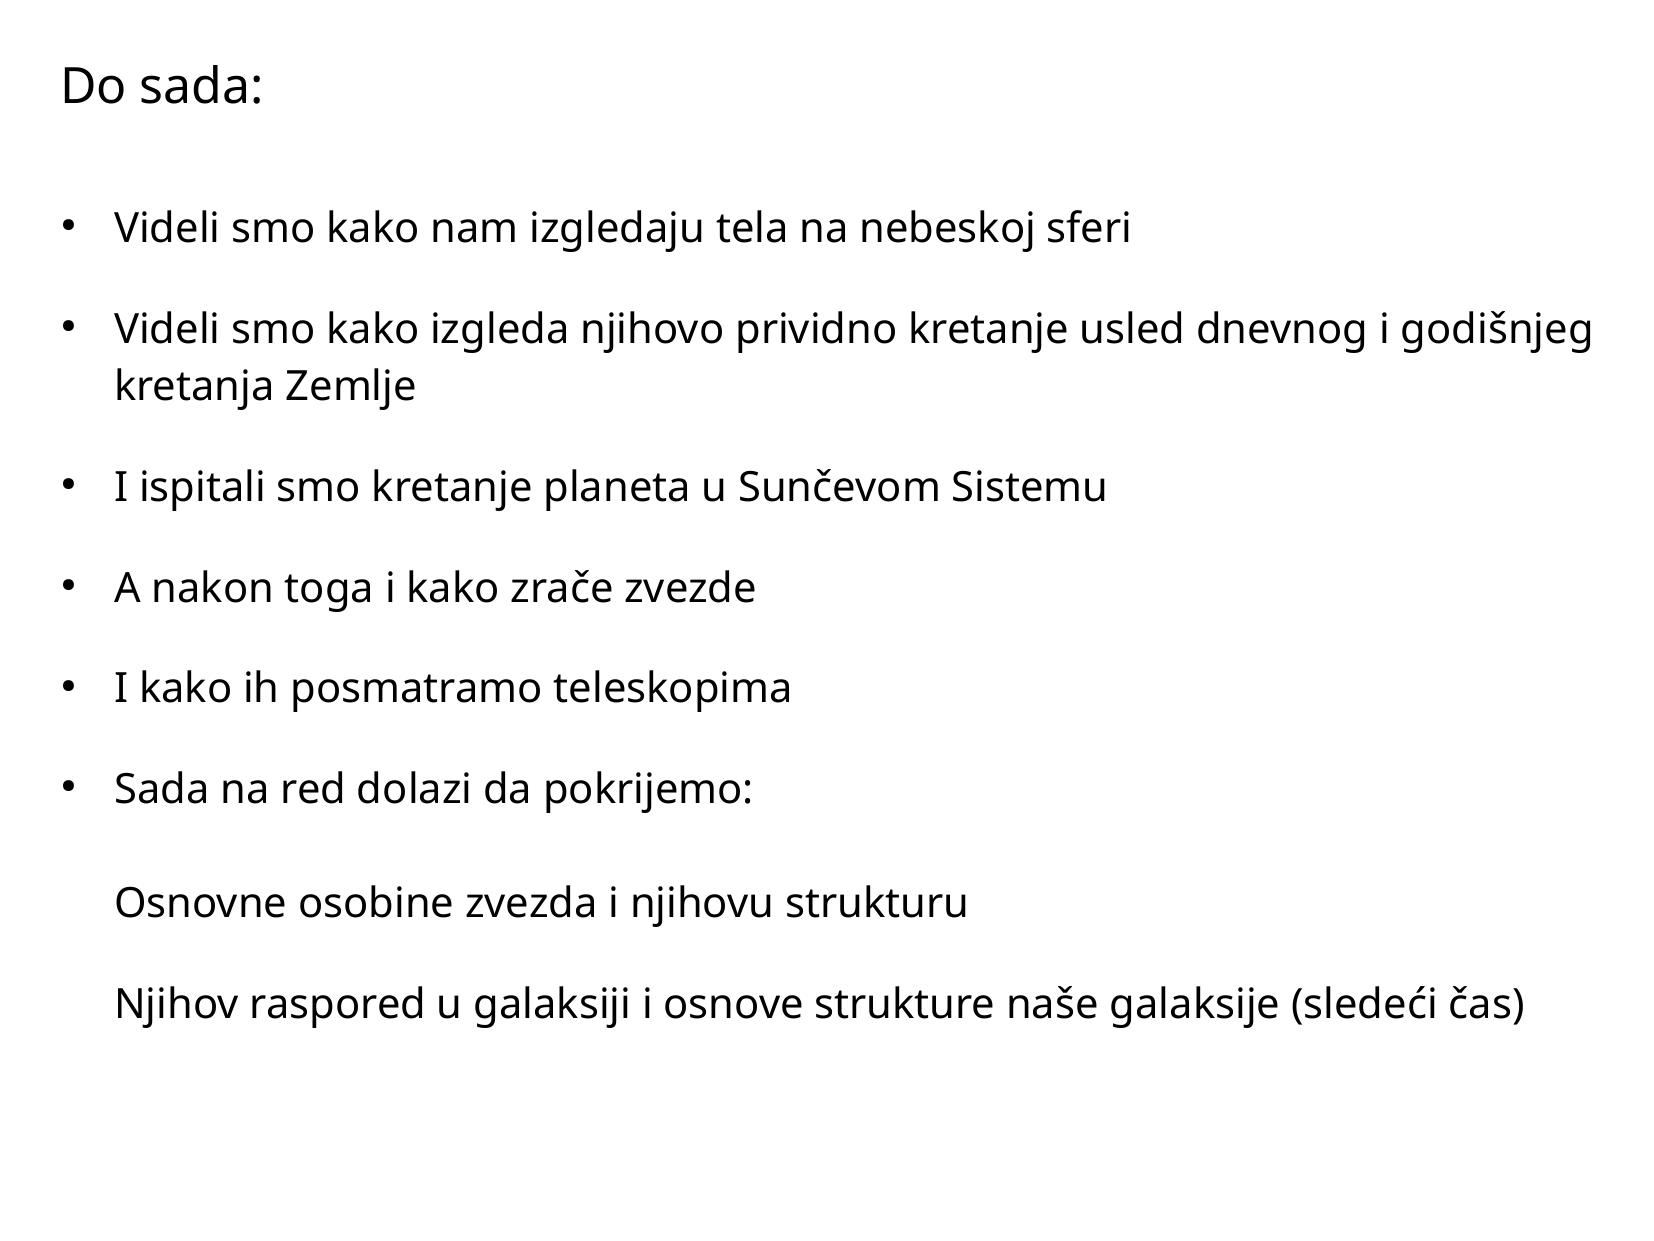

# Do sada:
Videli smo kako nam izgledaju tela na nebeskoj sferi
Videli smo kako izgleda njihovo prividno kretanje usled dnevnog i godišnjeg kretanja Zemlje
I ispitali smo kretanje planeta u Sunčevom Sistemu
A nakon toga i kako zrače zvezde
I kako ih posmatramo teleskopima
Sada na red dolazi da pokrijemo:
Osnovne osobine zvezda i njihovu strukturu
Njihov raspored u galaksiji i osnove strukture naše galaksije (sledeći čas)